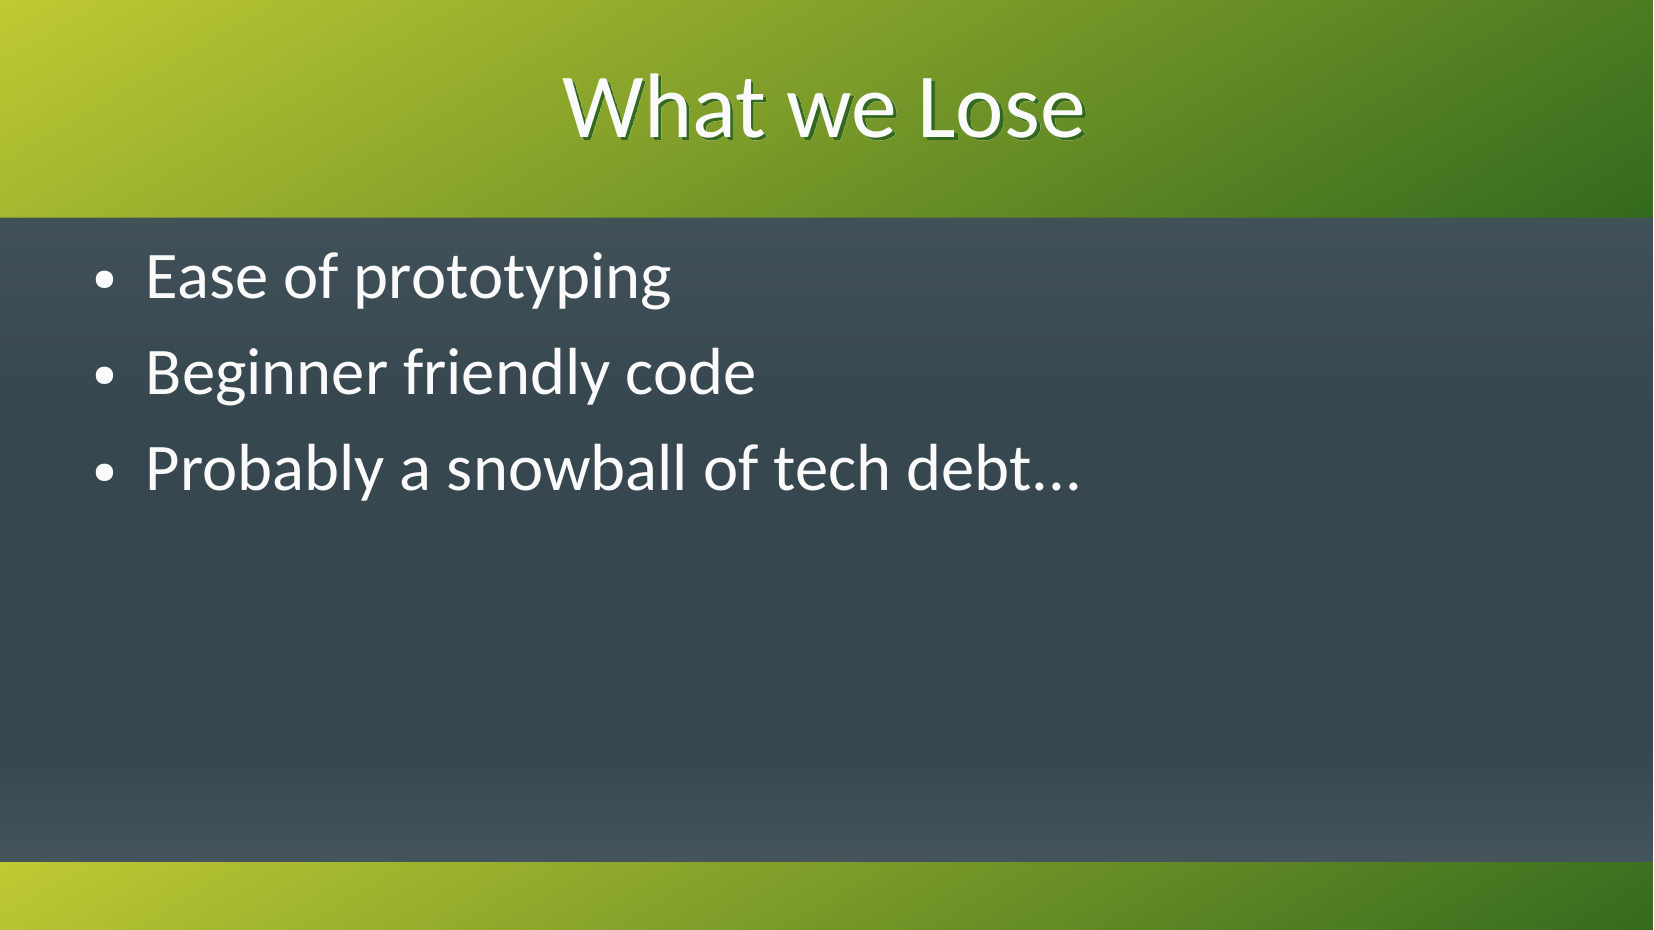

# What we Lose
Ease of prototyping
Beginner friendly code
Probably a snowball of tech debt...